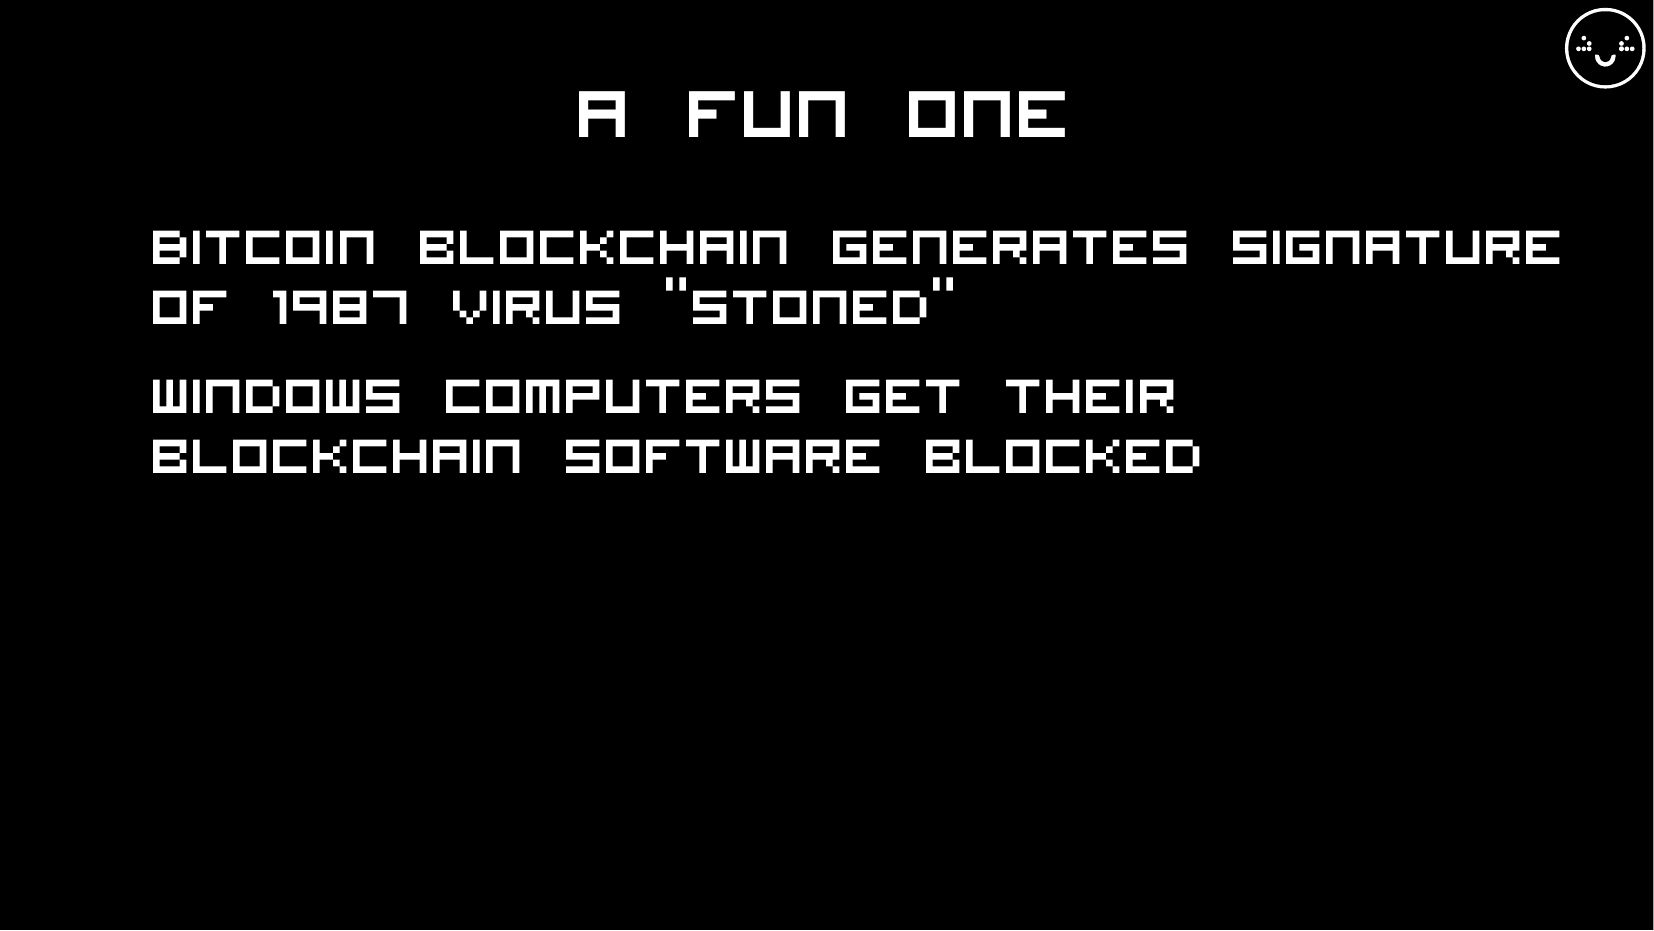

# A fun one
Bitcoin blockchain generates signature of 1987 virus “Stoned”
windows computers get their blockchain software blocked